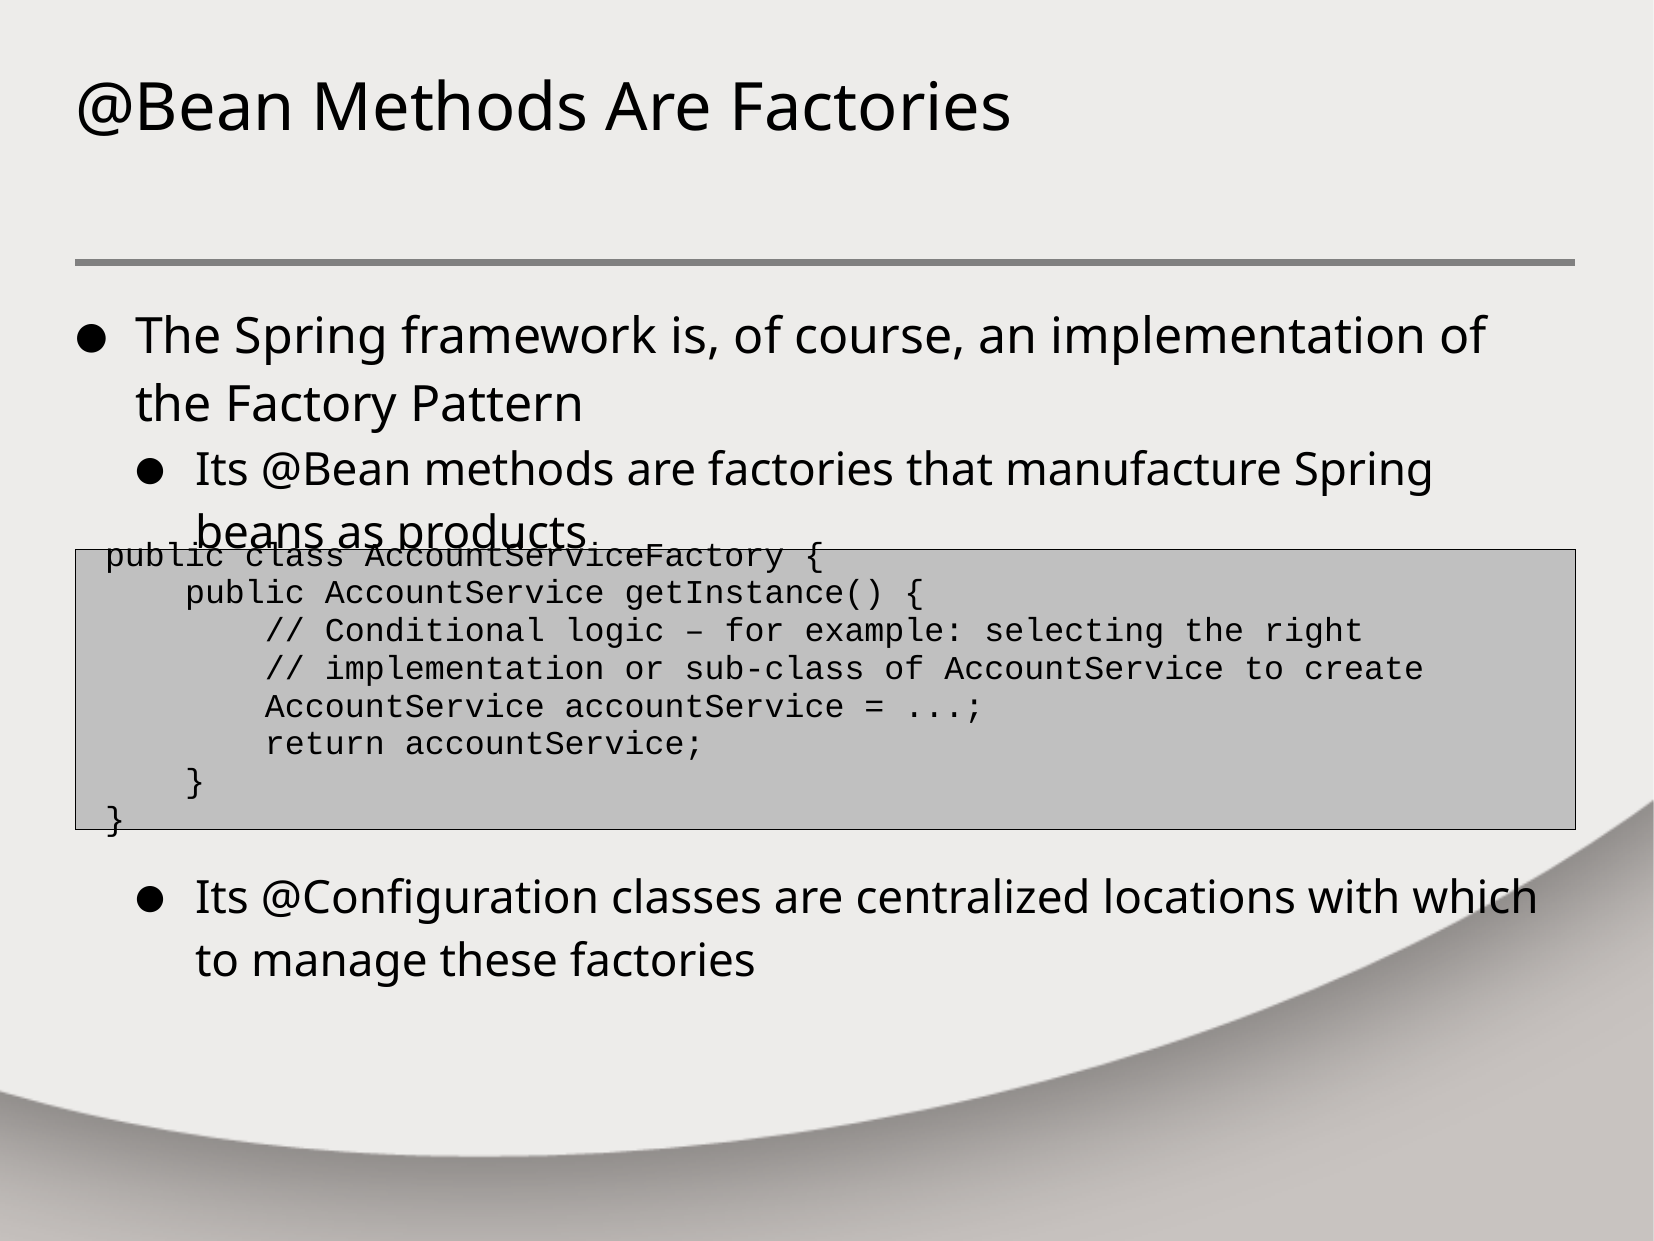

# @Bean Methods Are Factories
The Spring framework is, of course, an implementation of the Factory Pattern
Its @Bean methods are factories that manufacture Spring beans as products
Its @Configuration classes are centralized locations with which to manage these factories
public class AccountServiceFactory {
 public AccountService getInstance() {
 // Conditional logic – for example: selecting the right
 // implementation or sub-class of AccountService to create
 AccountService accountService = ...;
 return accountService;
 }
}